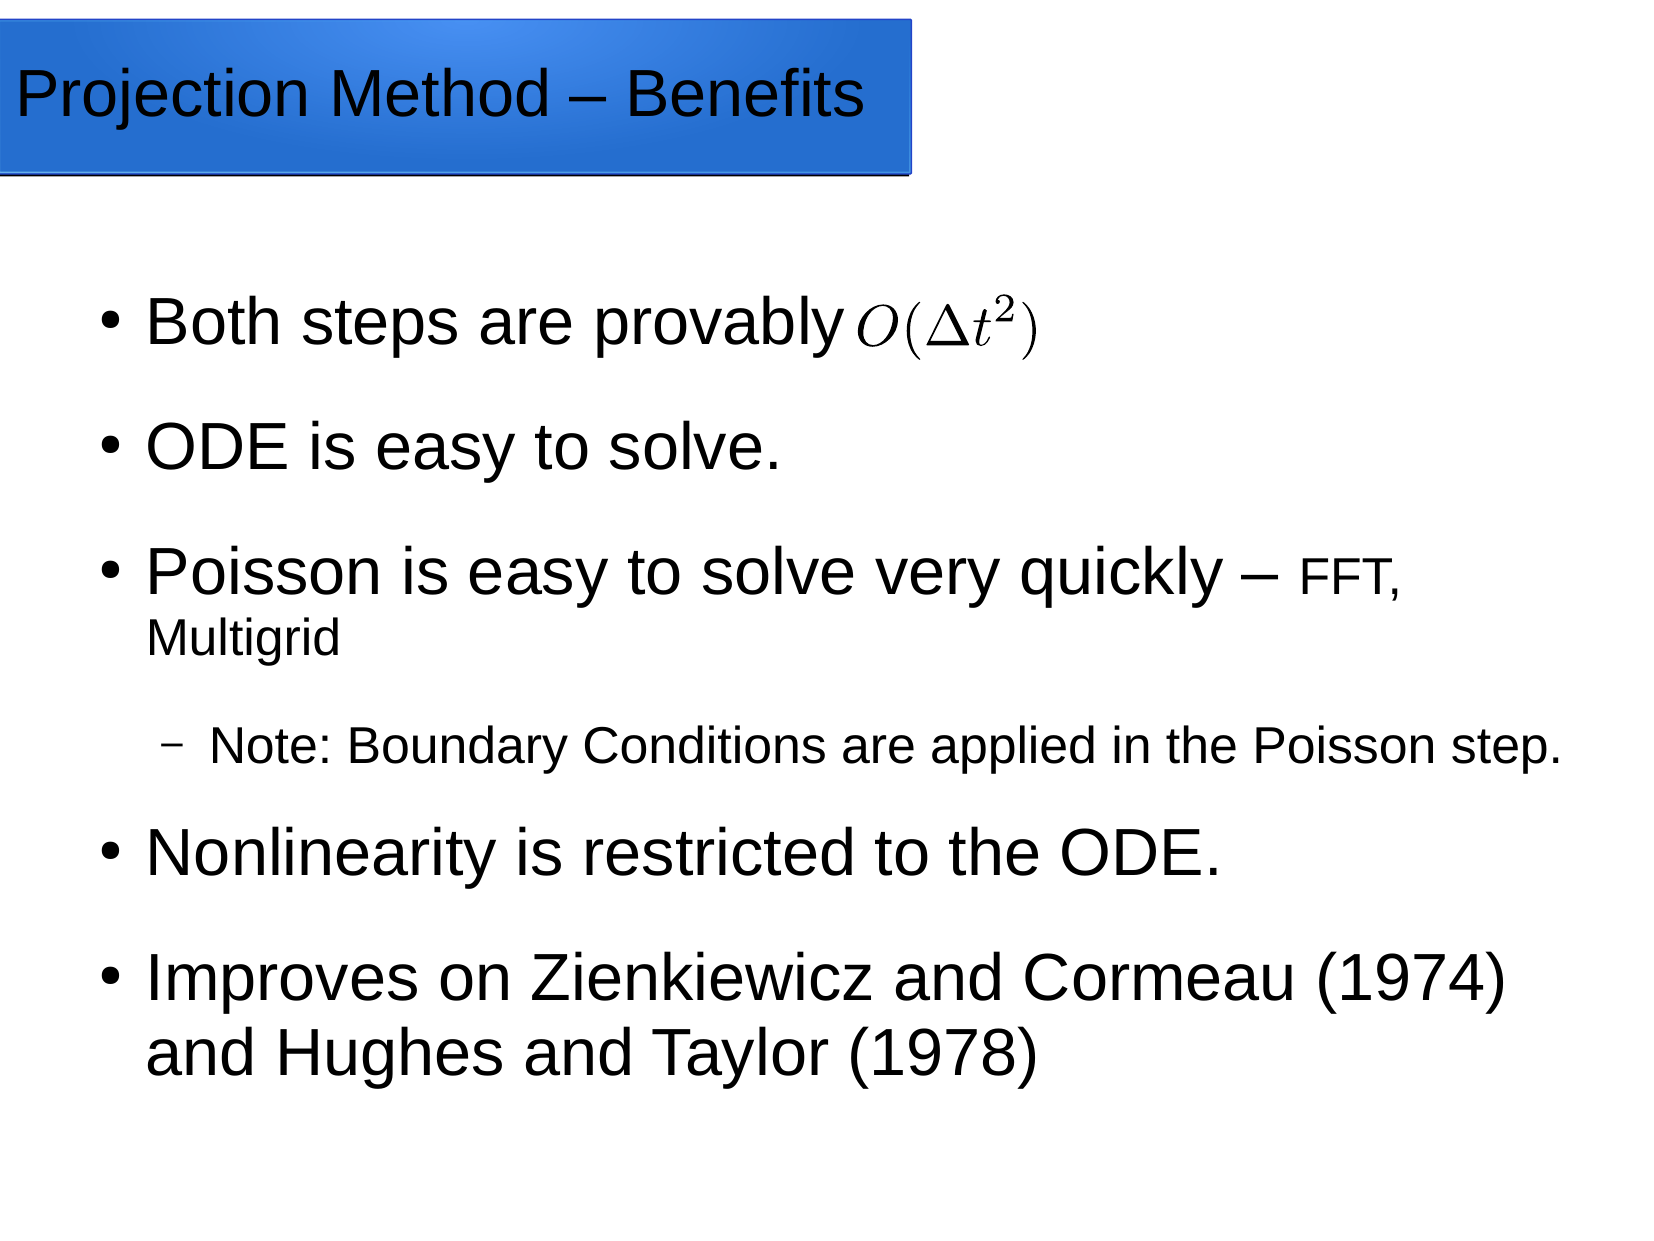

Projection Method – Benefits
# Both steps are provably
ODE is easy to solve.
Poisson is easy to solve very quickly – FFT, Multigrid
Note: Boundary Conditions are applied in the Poisson step.
Nonlinearity is restricted to the ODE.
Improves on Zienkiewicz and Cormeau (1974) and Hughes and Taylor (1978)